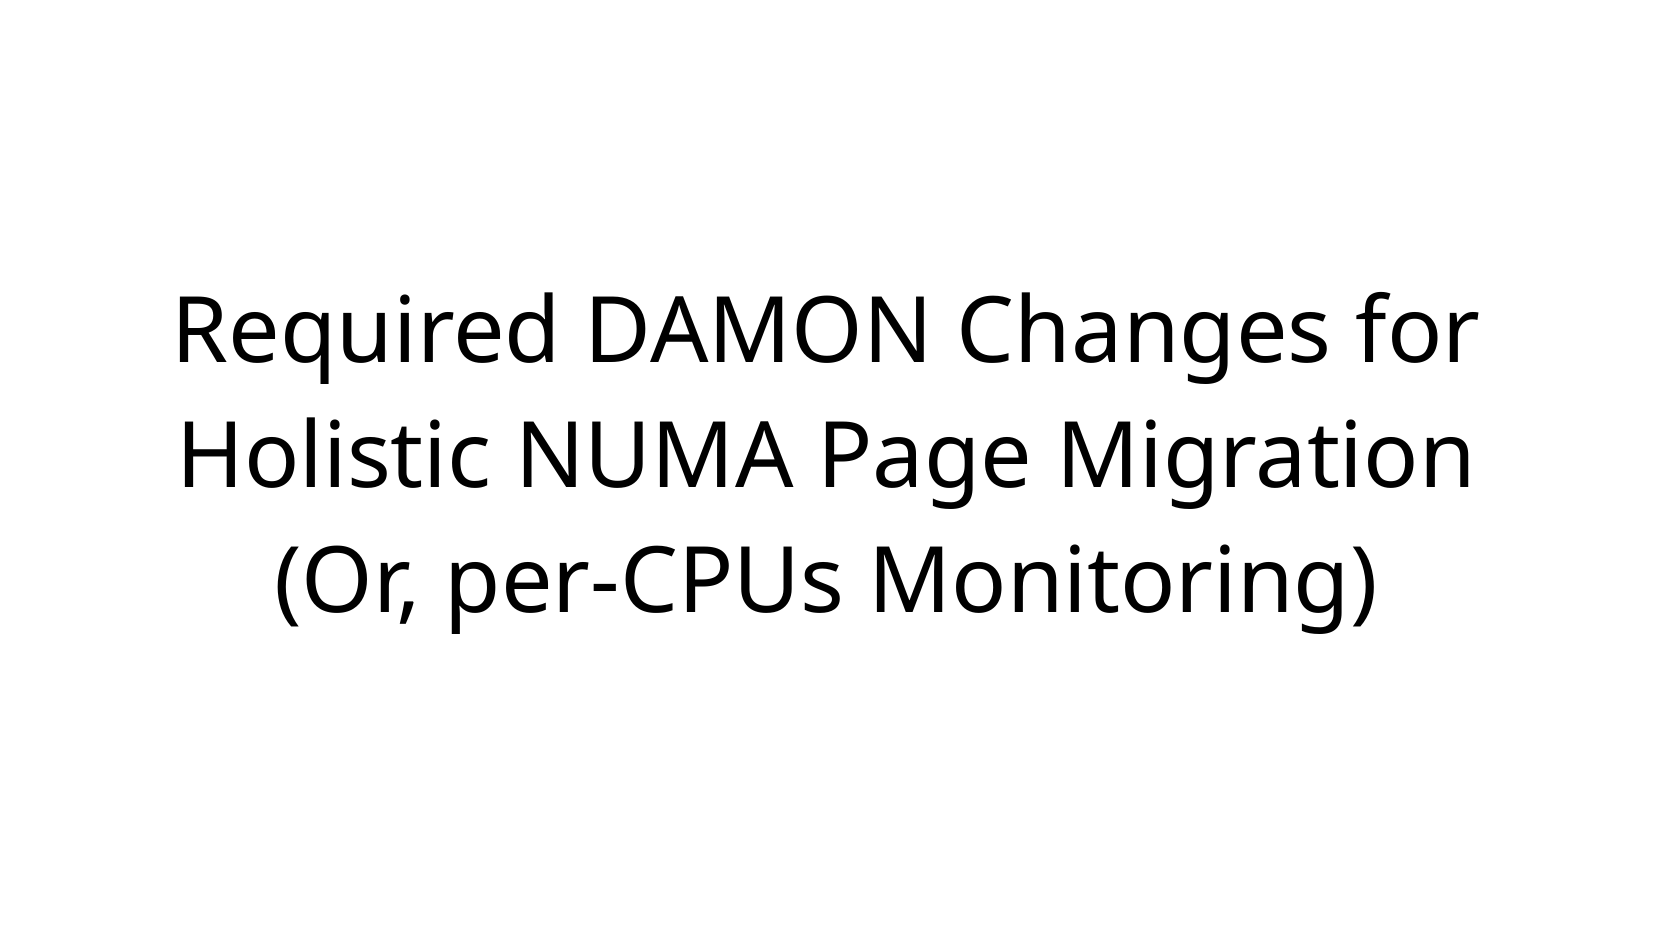

# Required DAMON Changes for Holistic NUMA Page Migration (Or, per-CPUs Monitoring)